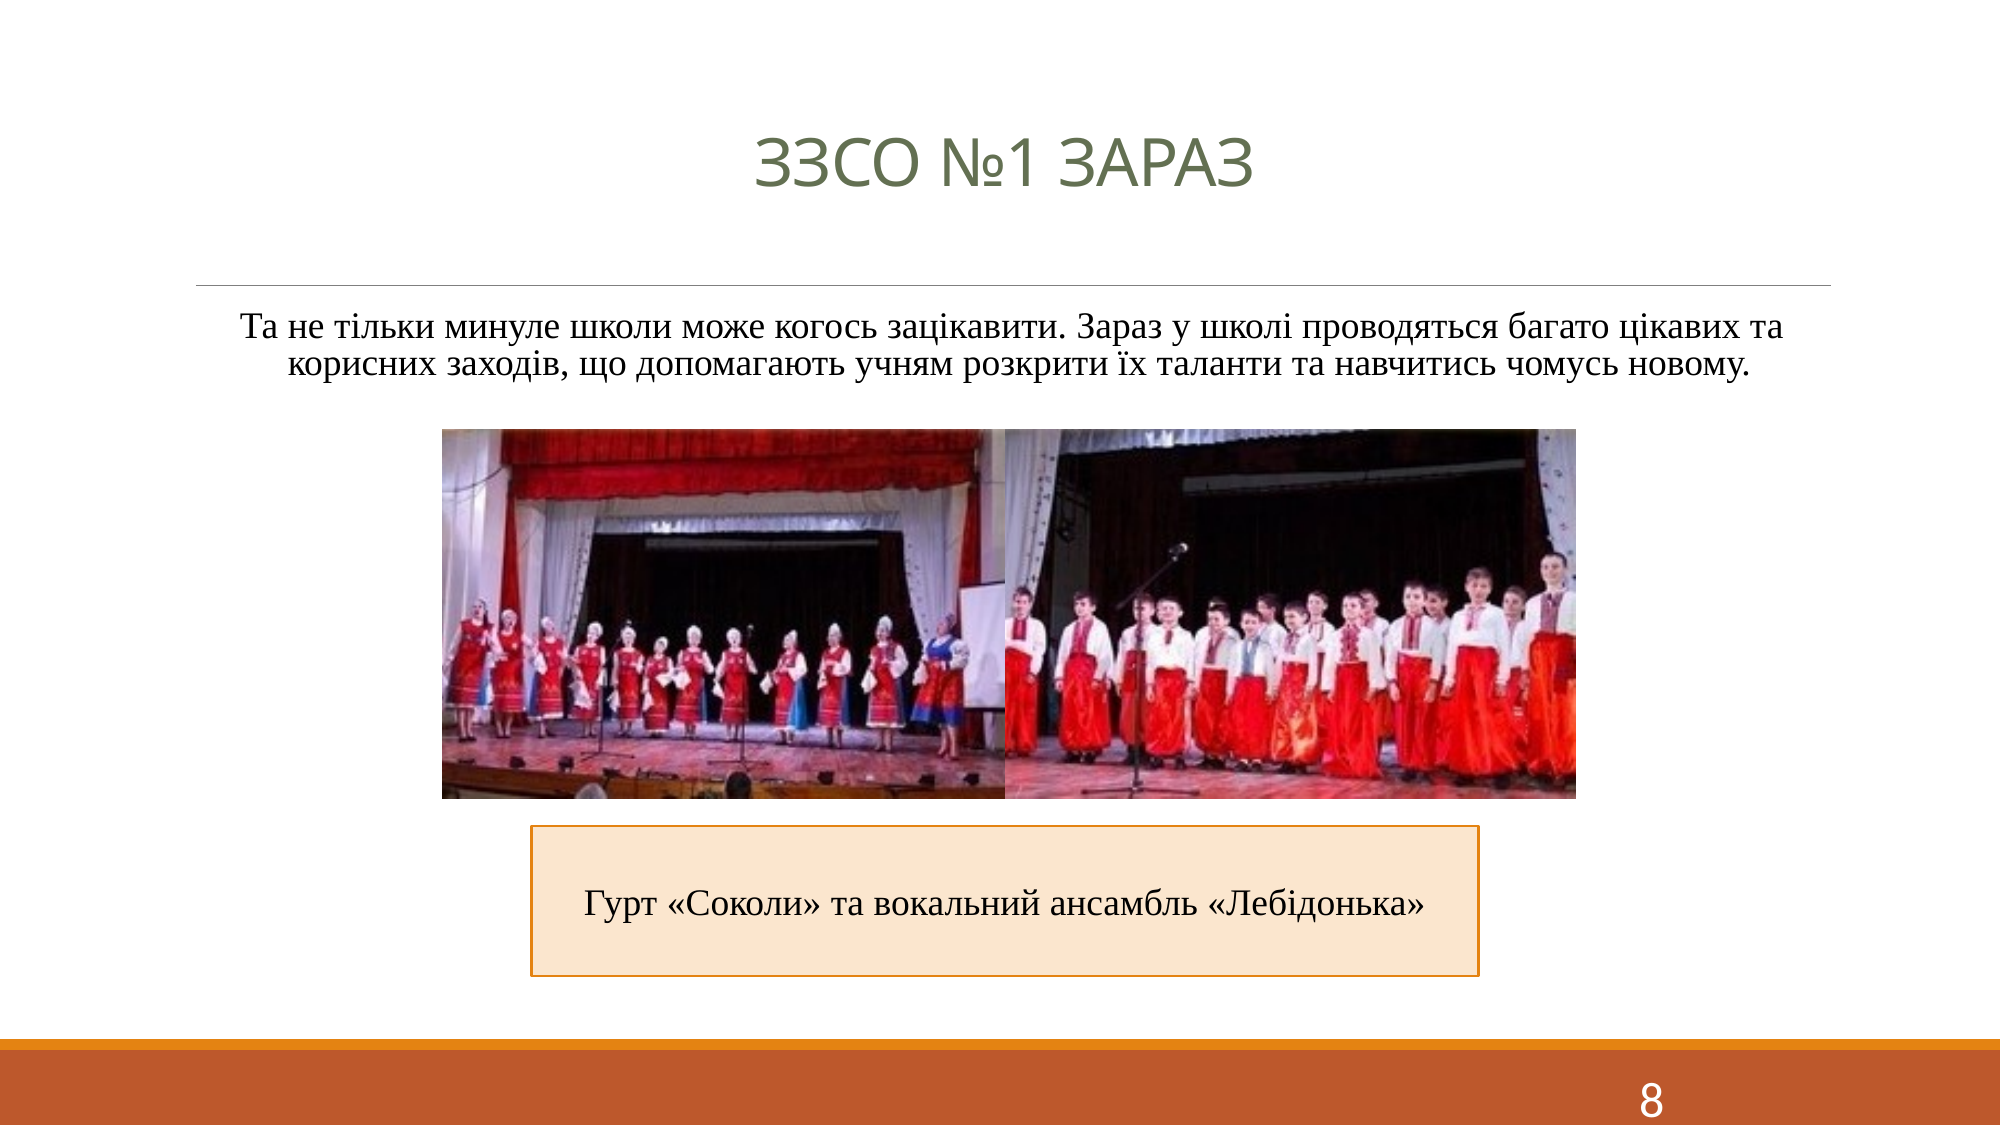

# ЗЗСО №1 ЗАРАЗ
Та не тільки минуле школи може когось зацікавити. Зараз у школі проводяться багато цікавих та корисних заходів, що допомагають учням розкрити їх таланти та навчитись чомусь новому.
Гурт «Соколи» та вокальний ансамбль «Лебідонька»